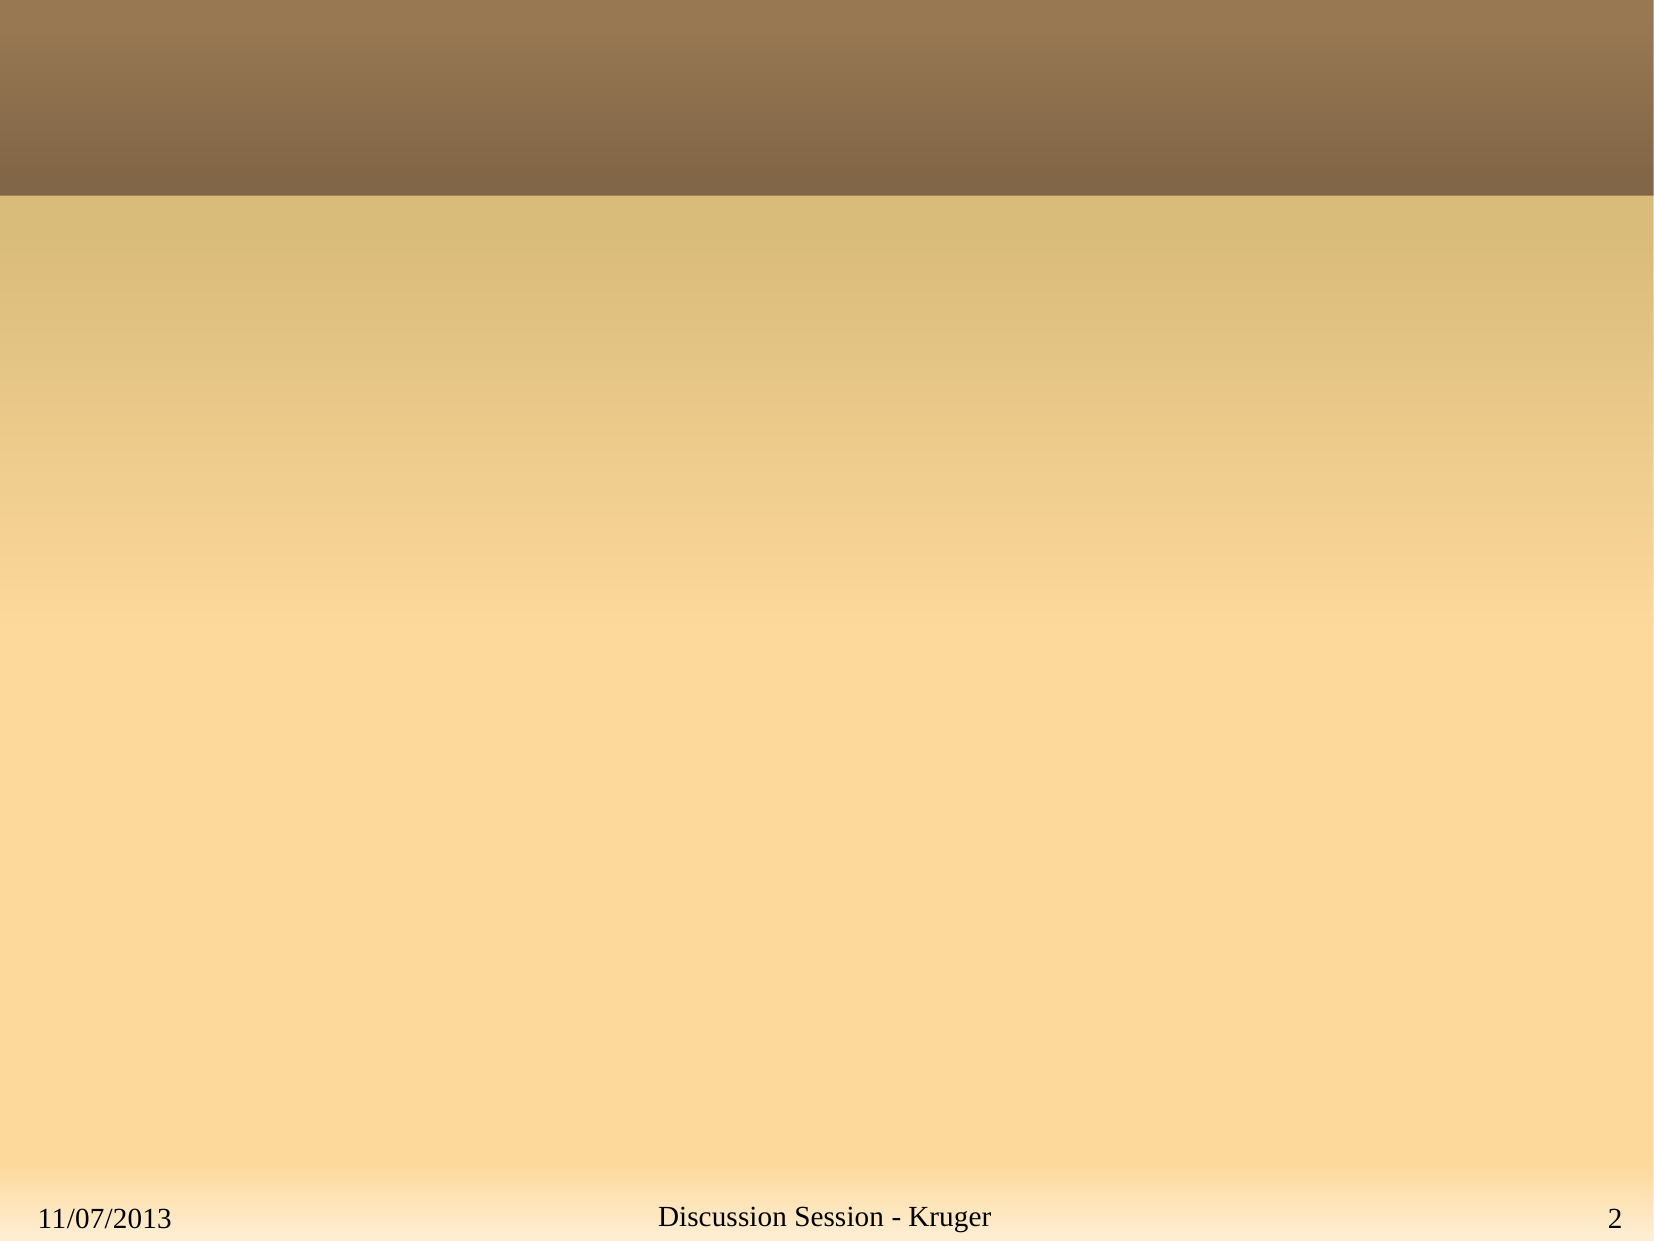

#
Discussion Session - Kruger
11/07/2013
2